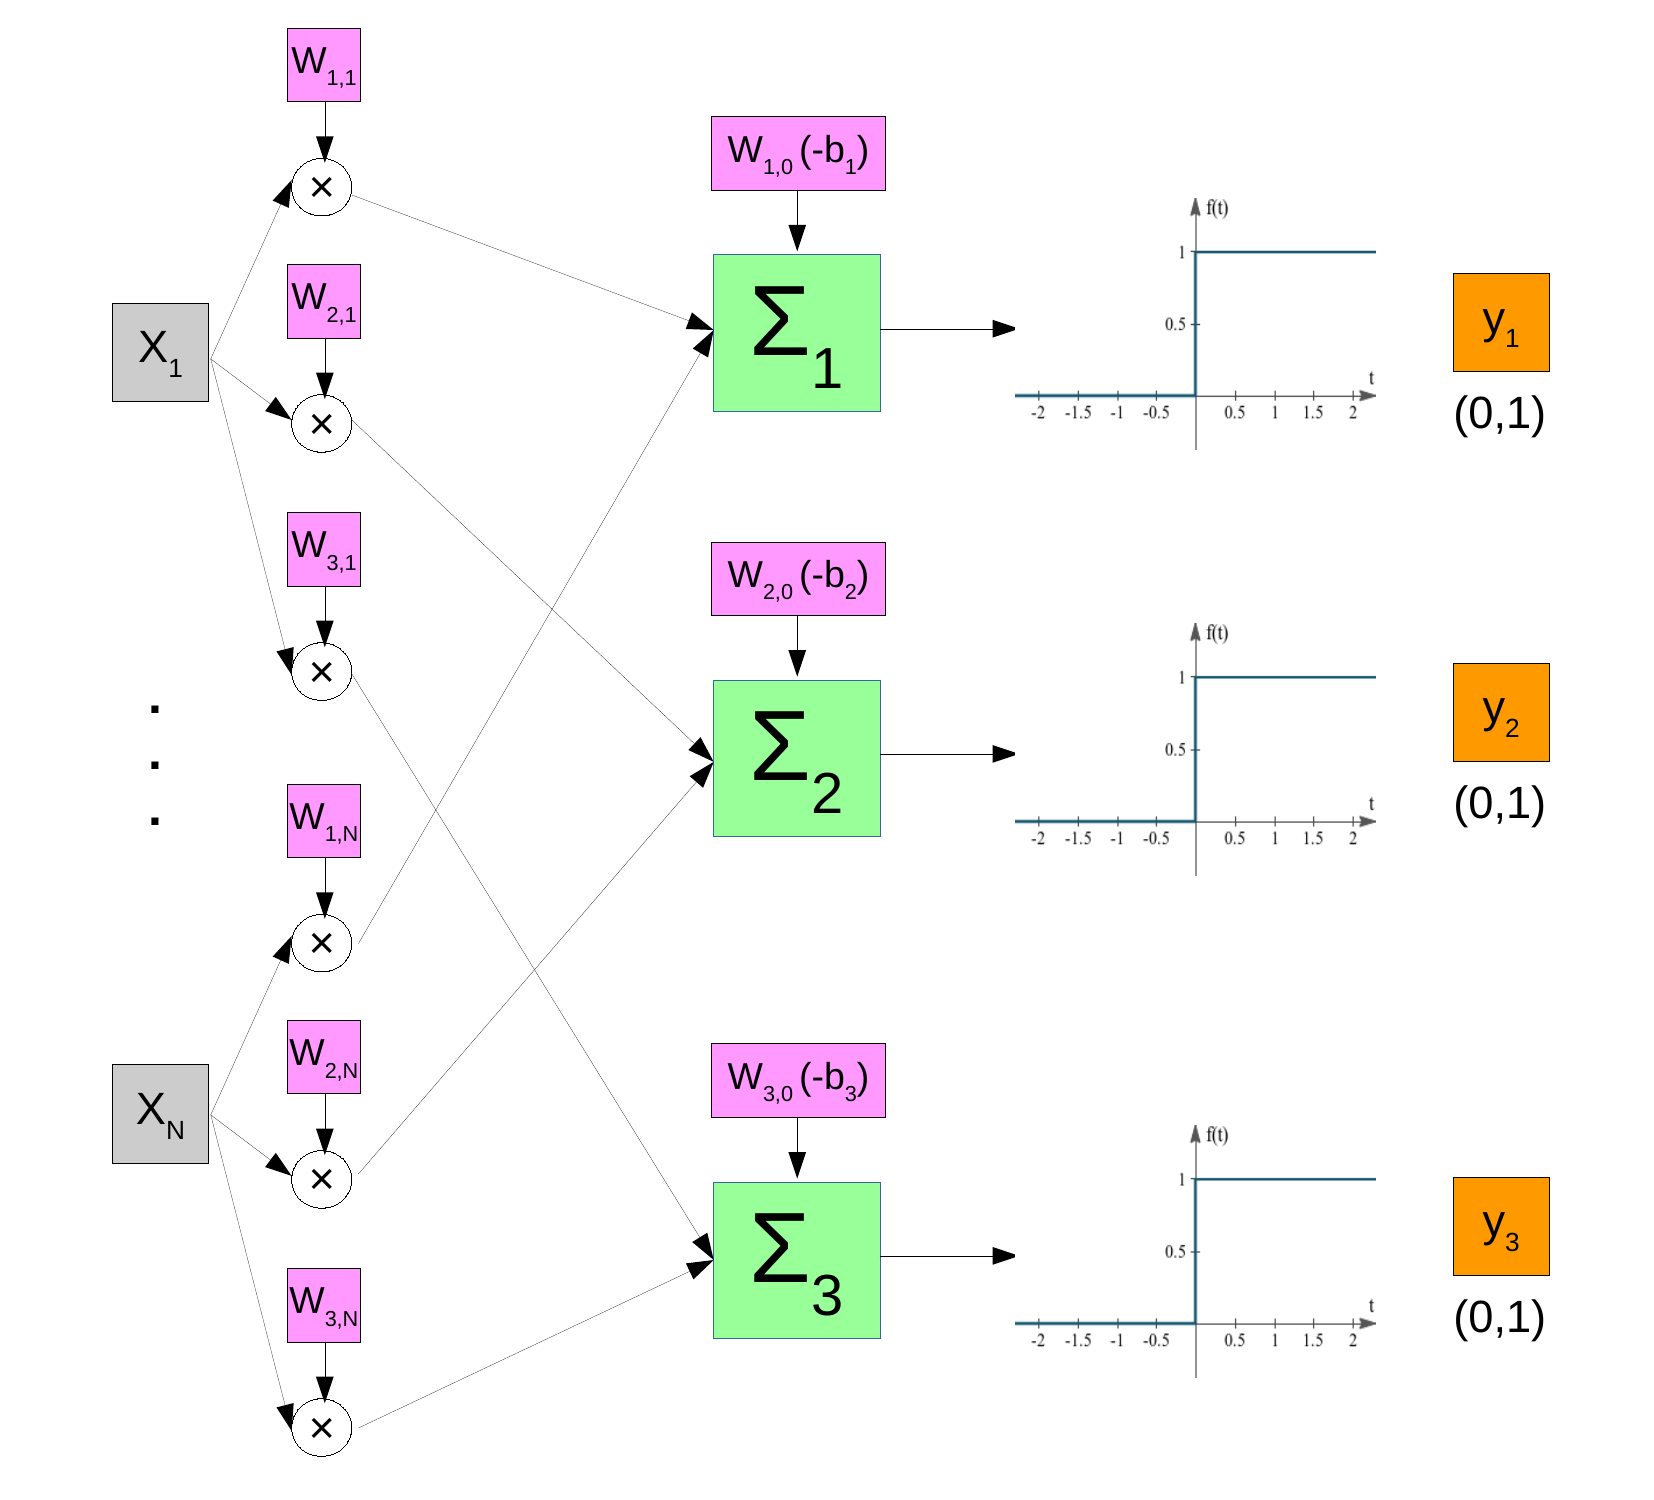

W1,1
W1,0 (-b1)
×
Σ1
W2,1
y1
X1
(0,1)
×
W3,1
W2,0 (-b2)
×
.
.
.
y2
Σ2
(0,1)
W1,N
×
W2,N
W3,0 (-b3)
XN
×
y3
Σ3
W3,N
(0,1)
×